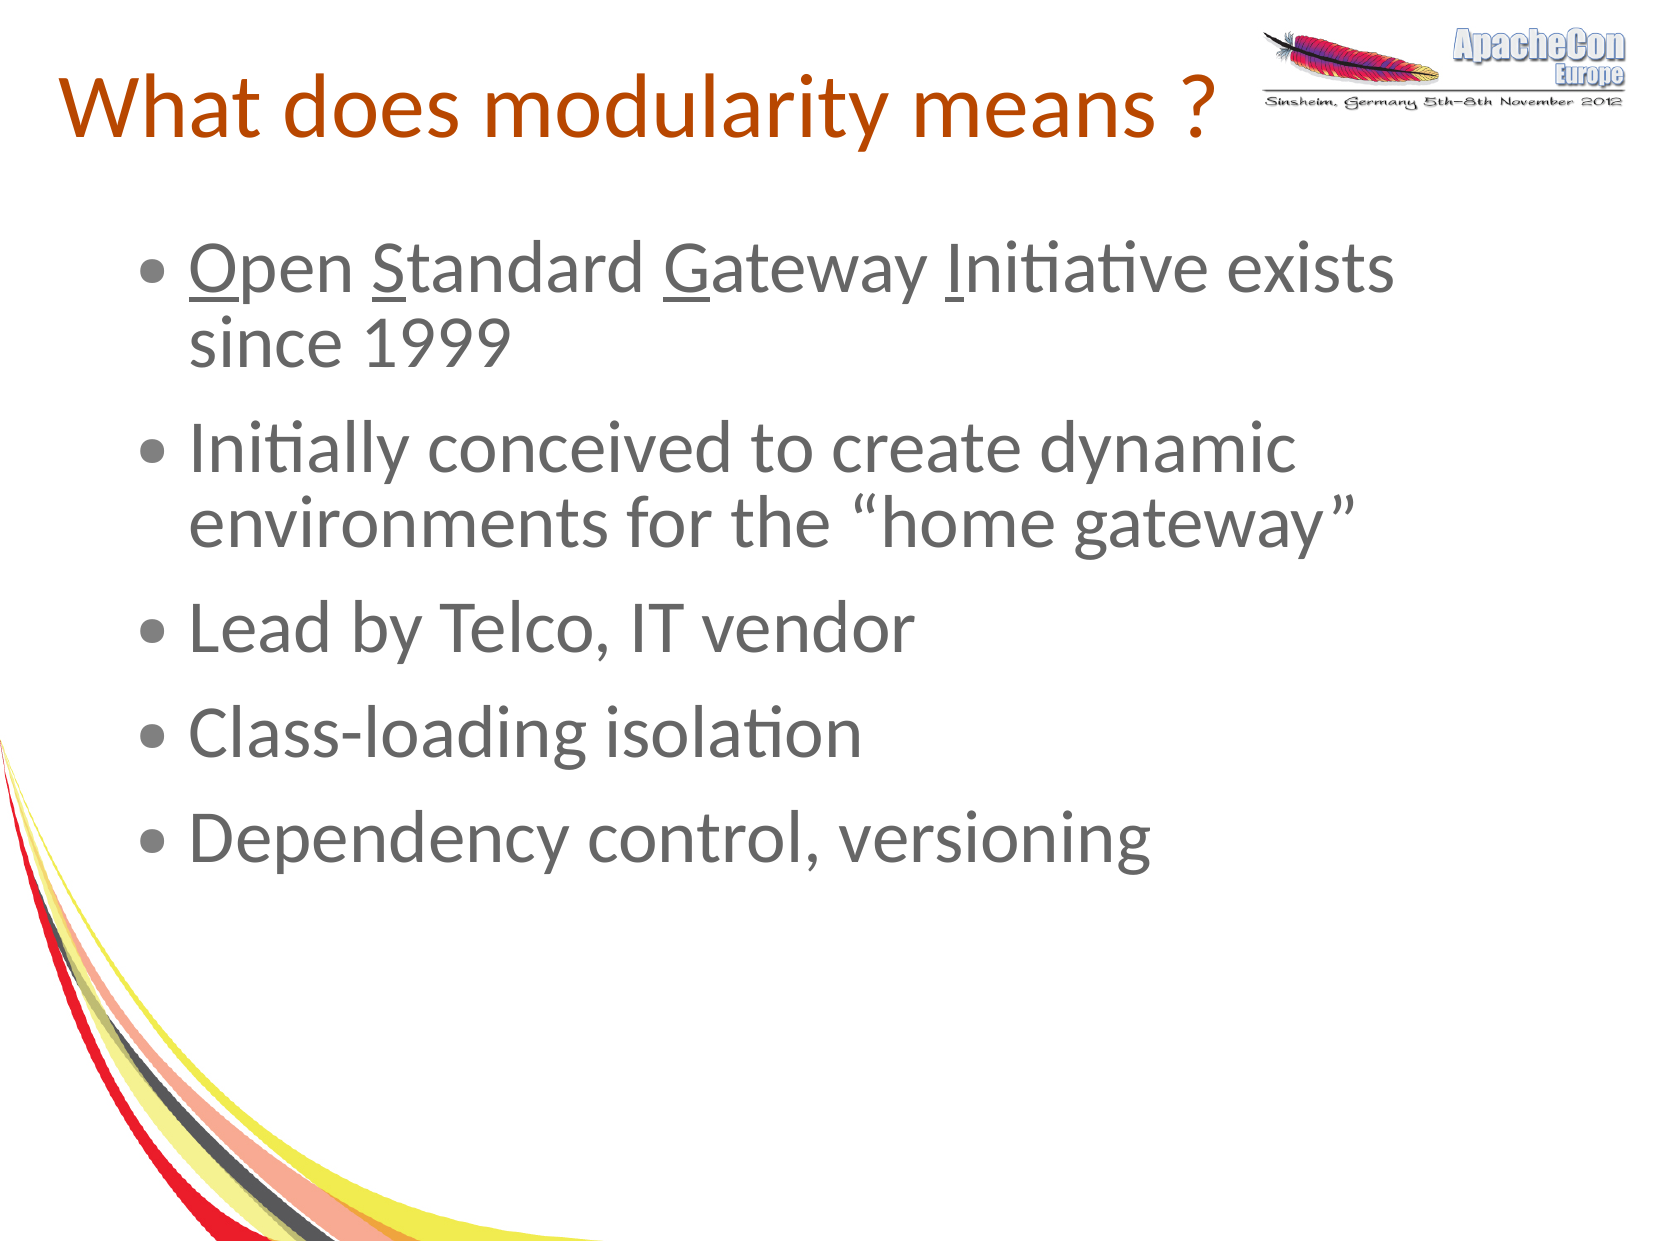

# What does modularity means ?
Open Standard Gateway Initiative exists since 1999
Initially conceived to create dynamic environments for the “home gateway”
Lead by Telco, IT vendor
Class-loading isolation
Dependency control, versioning